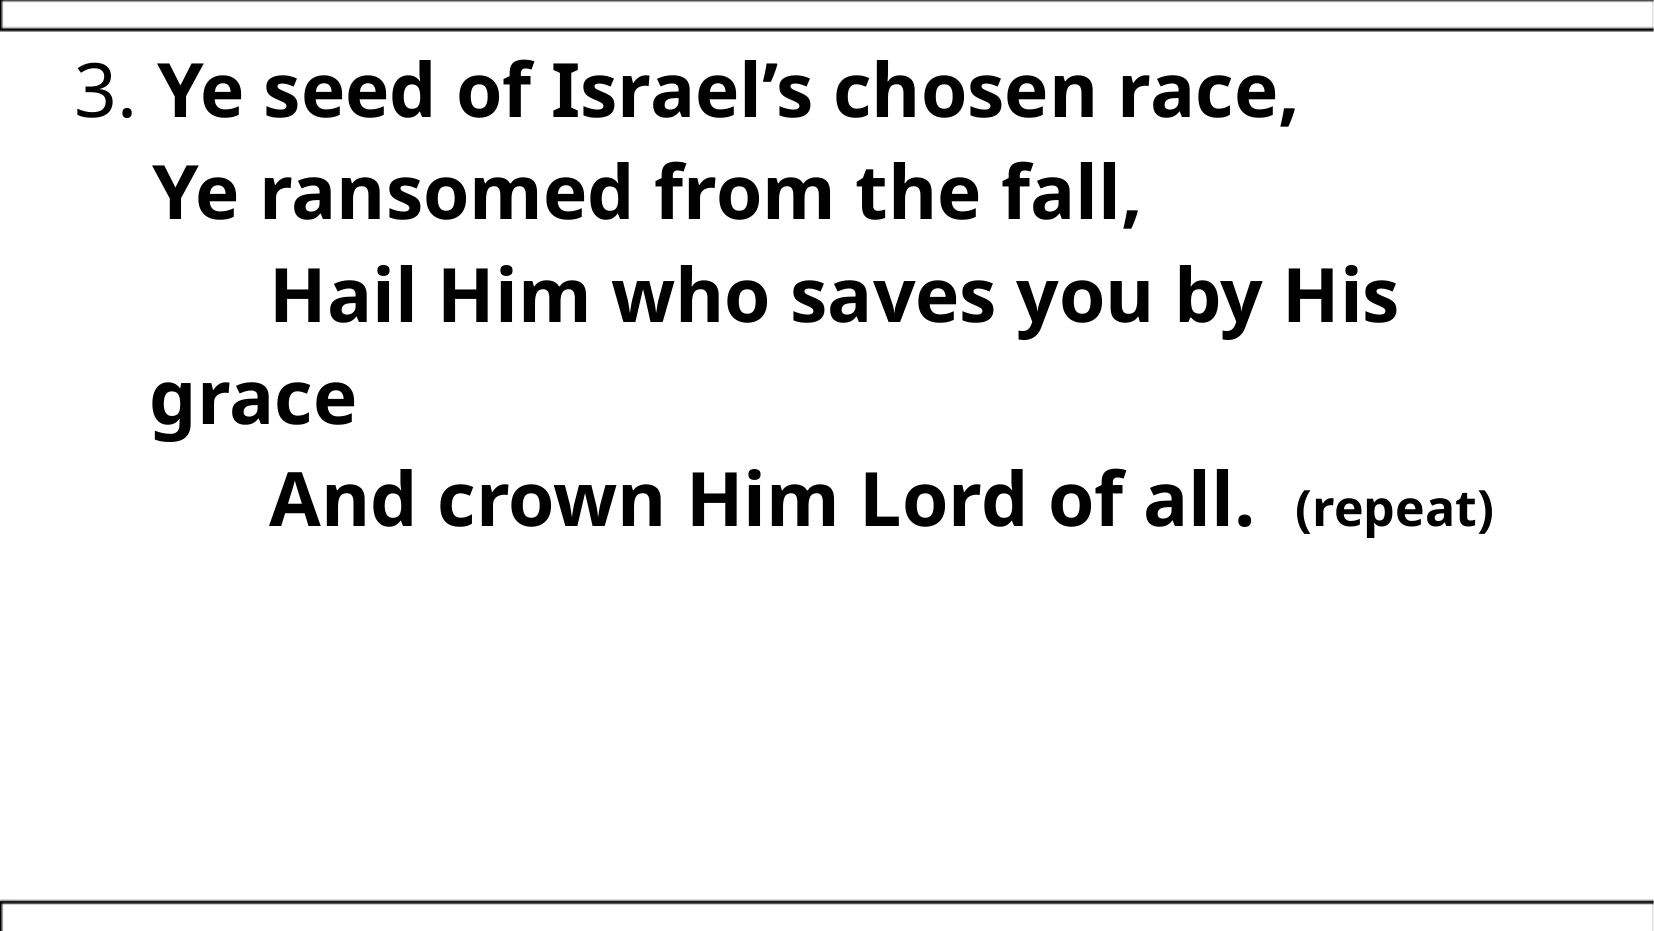

3. Ye seed of Israel’s chosen race,
 Ye ransomed from the fall,
 Hail Him who saves you by His grace
 And crown Him Lord of all. (repeat)